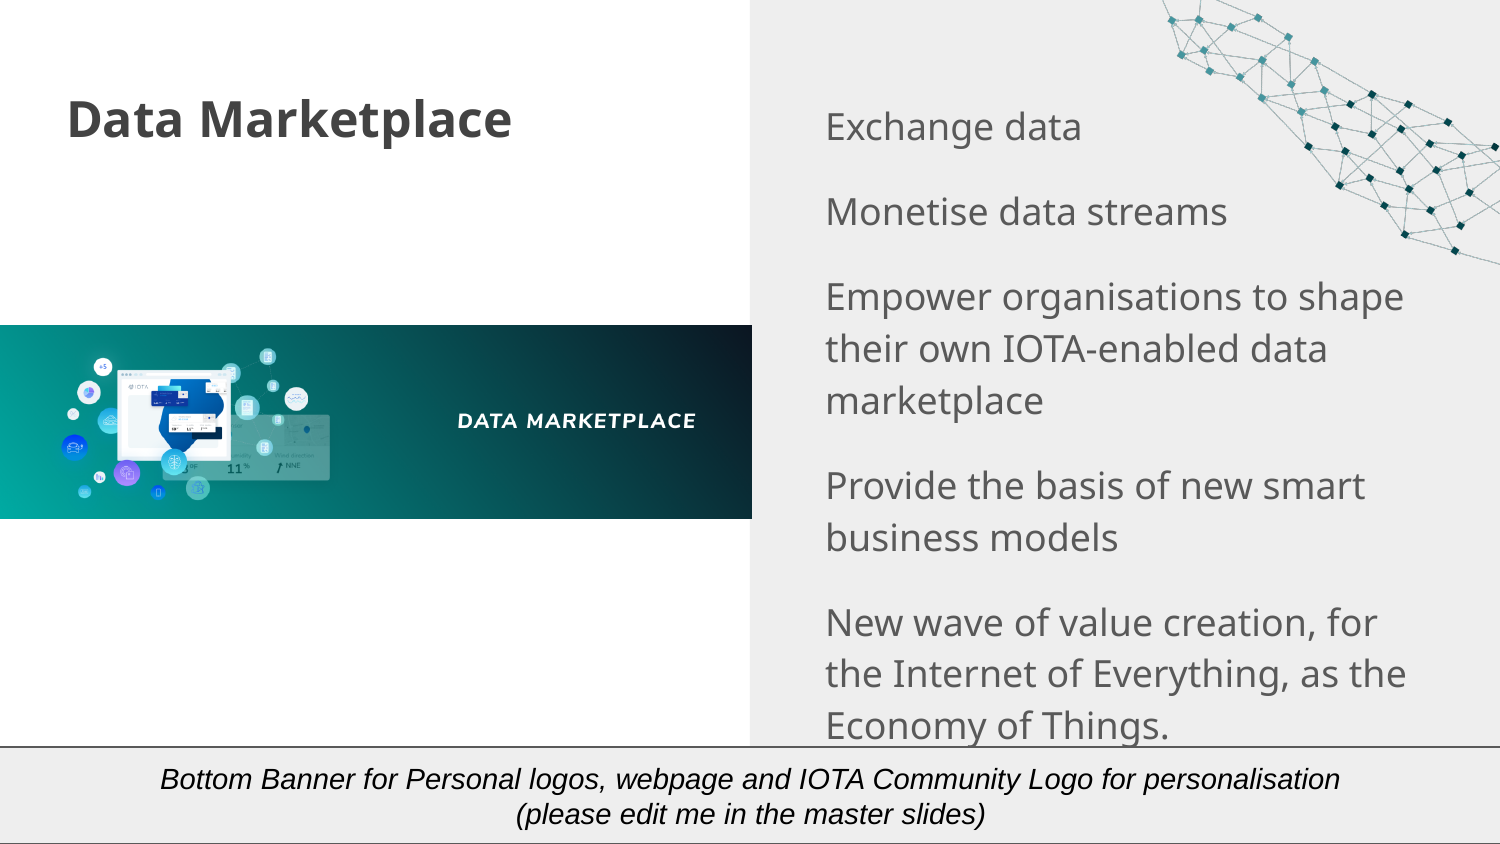

# Data Marketplace
Exchange data
Monetise data streams
Empower organisations to shape their own IOTA-enabled data marketplace
Provide the basis of new smart business models
New wave of value creation, for the Internet of Everything, as the Economy of Things.